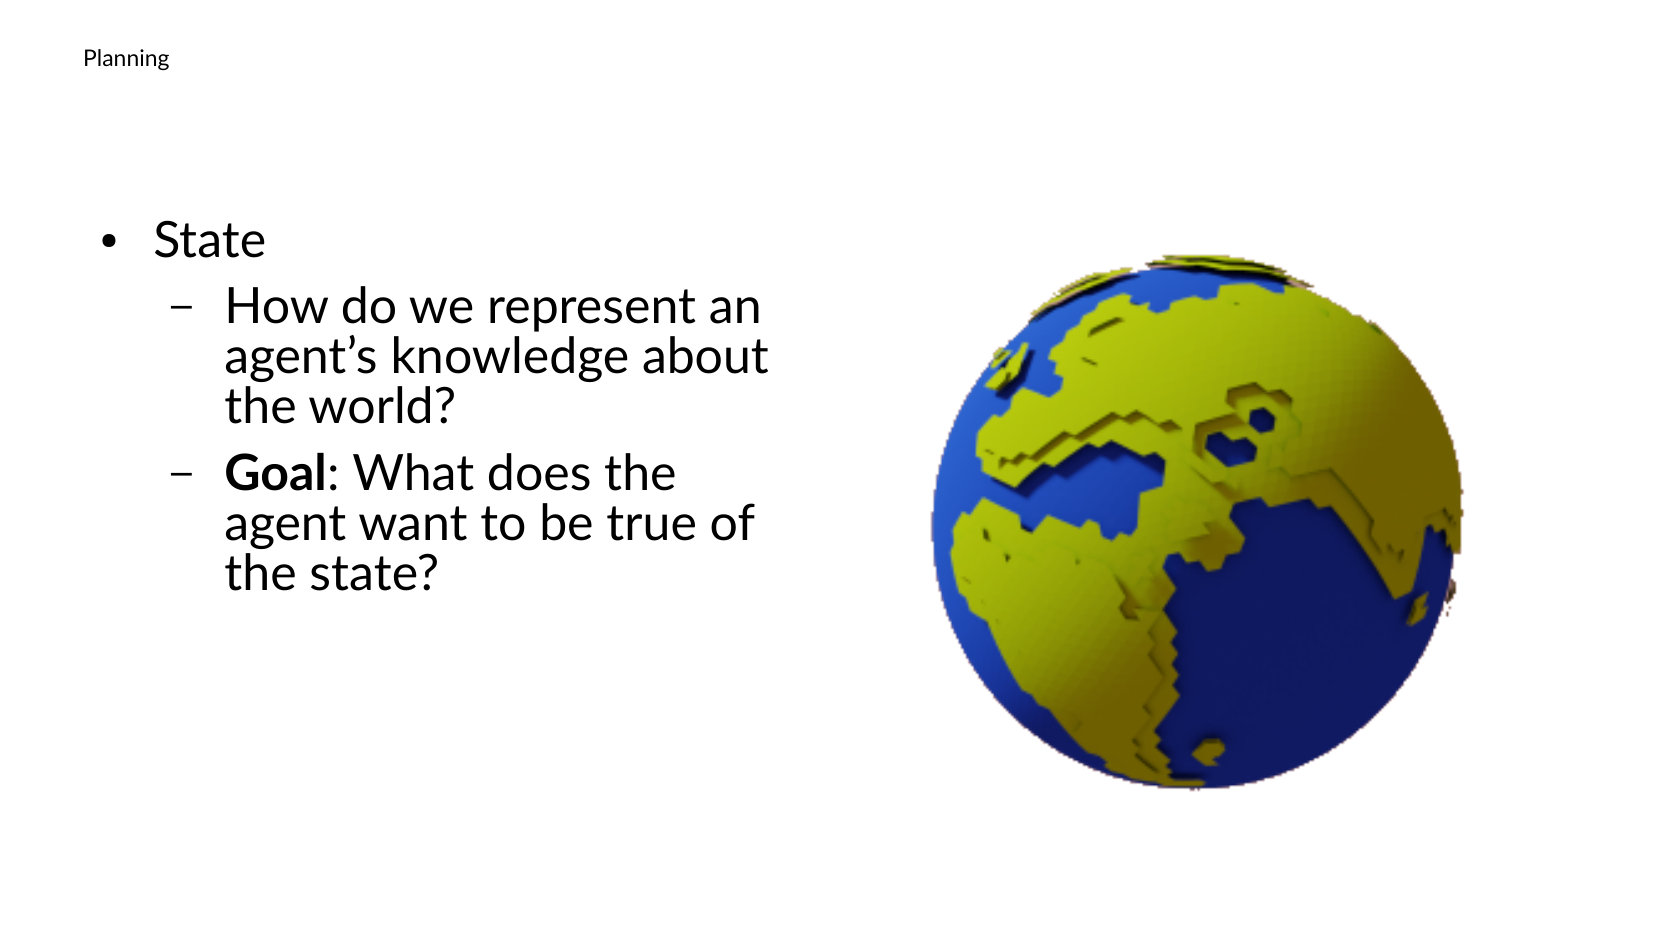

# Planning
State
How do we represent an agent’s knowledge about the world?
Goal: What does the agent want to be true of the state?